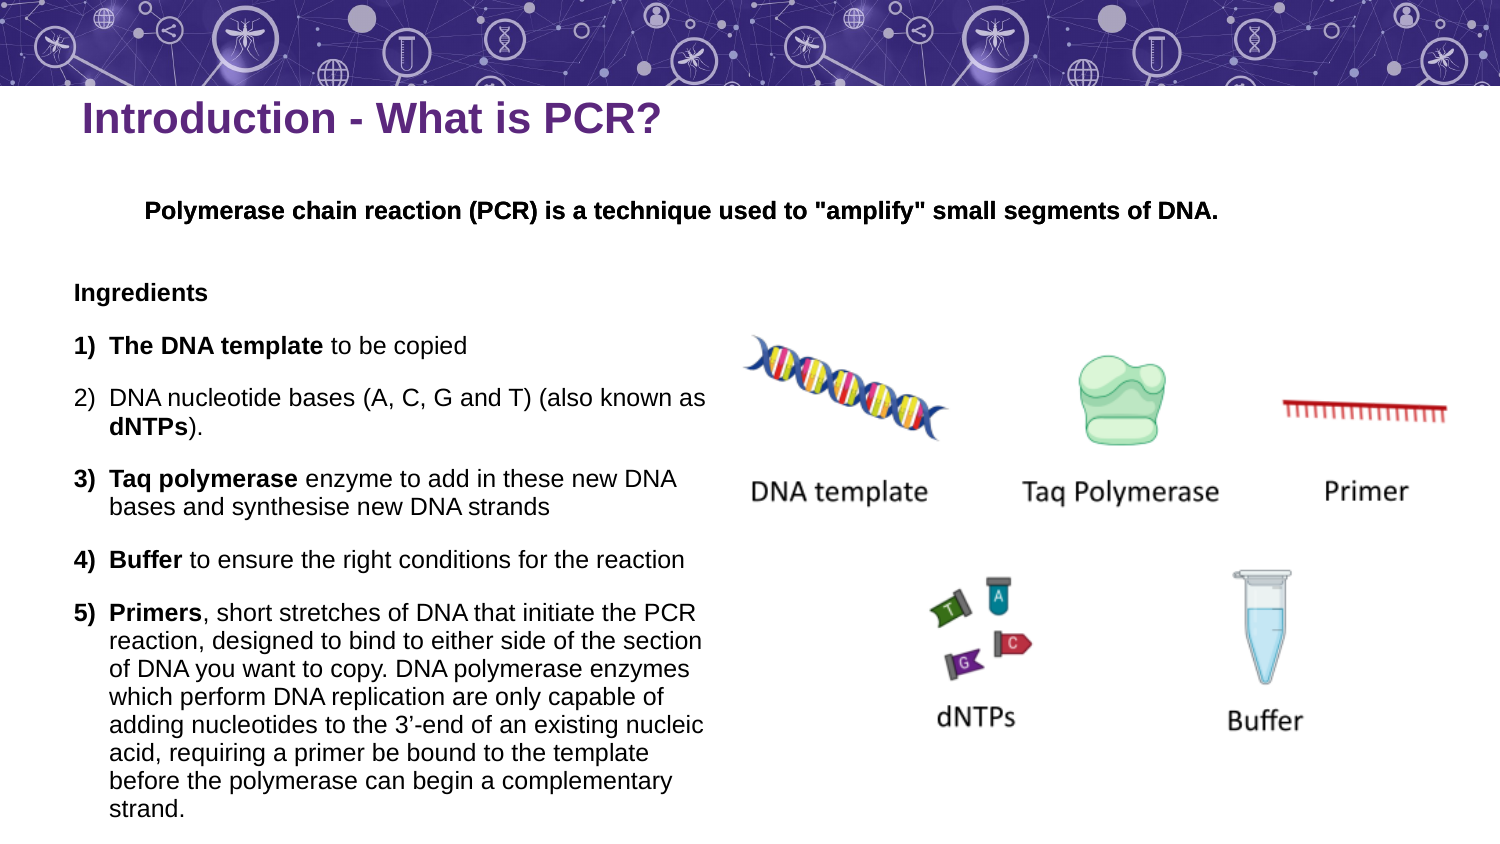

# Introduction - What is PCR?
Polymerase chain reaction (PCR) is a technique used to "amplify" small segments of DNA.
Polymerase chain reaction (PCR) is a technique used to "amplify" small segments of DNA.
Ingredients
The DNA template to be copied
DNA nucleotide bases (A, C, G and T) (also known as dNTPs).
Taq polymerase enzyme to add in these new DNA bases and synthesise new DNA strands
Buffer to ensure the right conditions for the reaction
Primers, short stretches of DNA that initiate the PCR reaction, designed to bind to either side of the section of DNA you want to copy. DNA polymerase enzymes which perform DNA replication are only capable of adding nucleotides to the 3’-end of an existing nucleic acid, requiring a primer be bound to the template before the polymerase can begin a complementary strand.